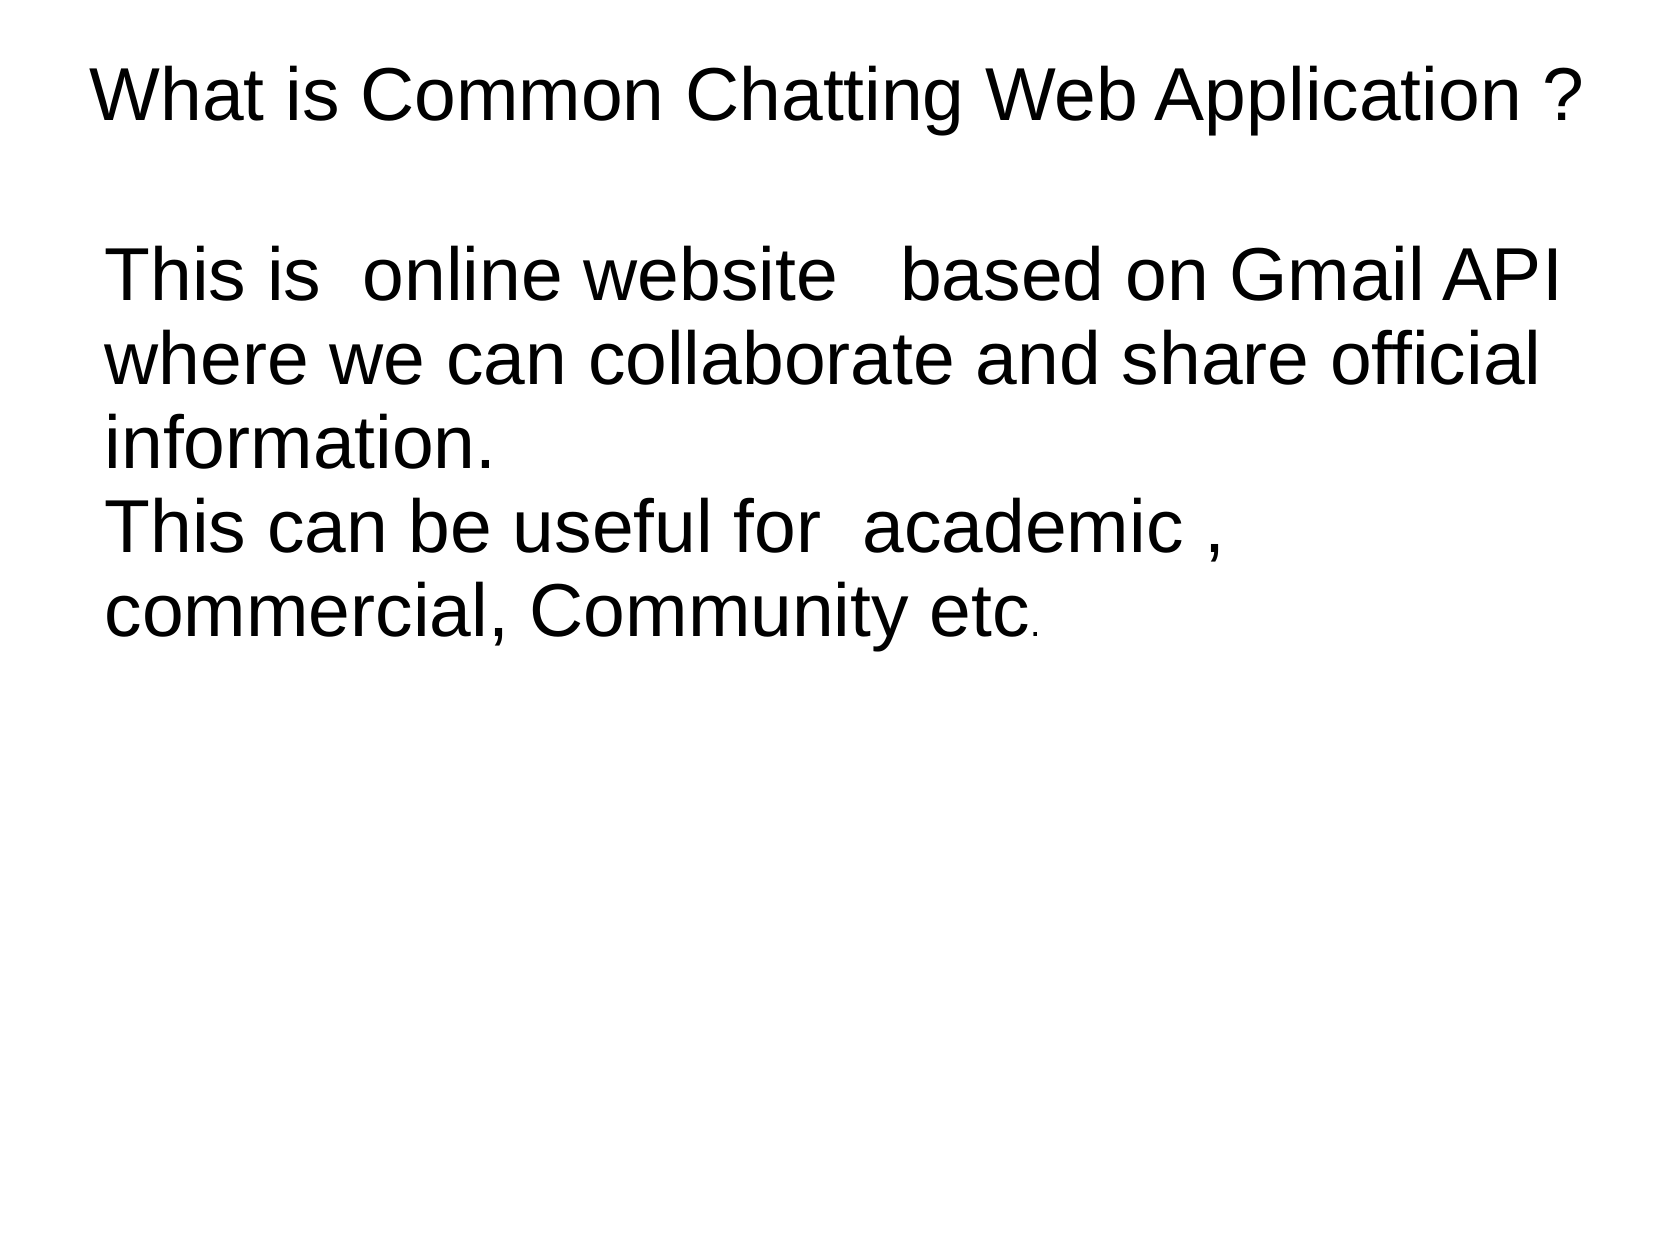

What is Common Chatting Web Application ?
This is online website based on Gmail API where we can collaborate and share official information.
This can be useful for academic , commercial, Community etc.